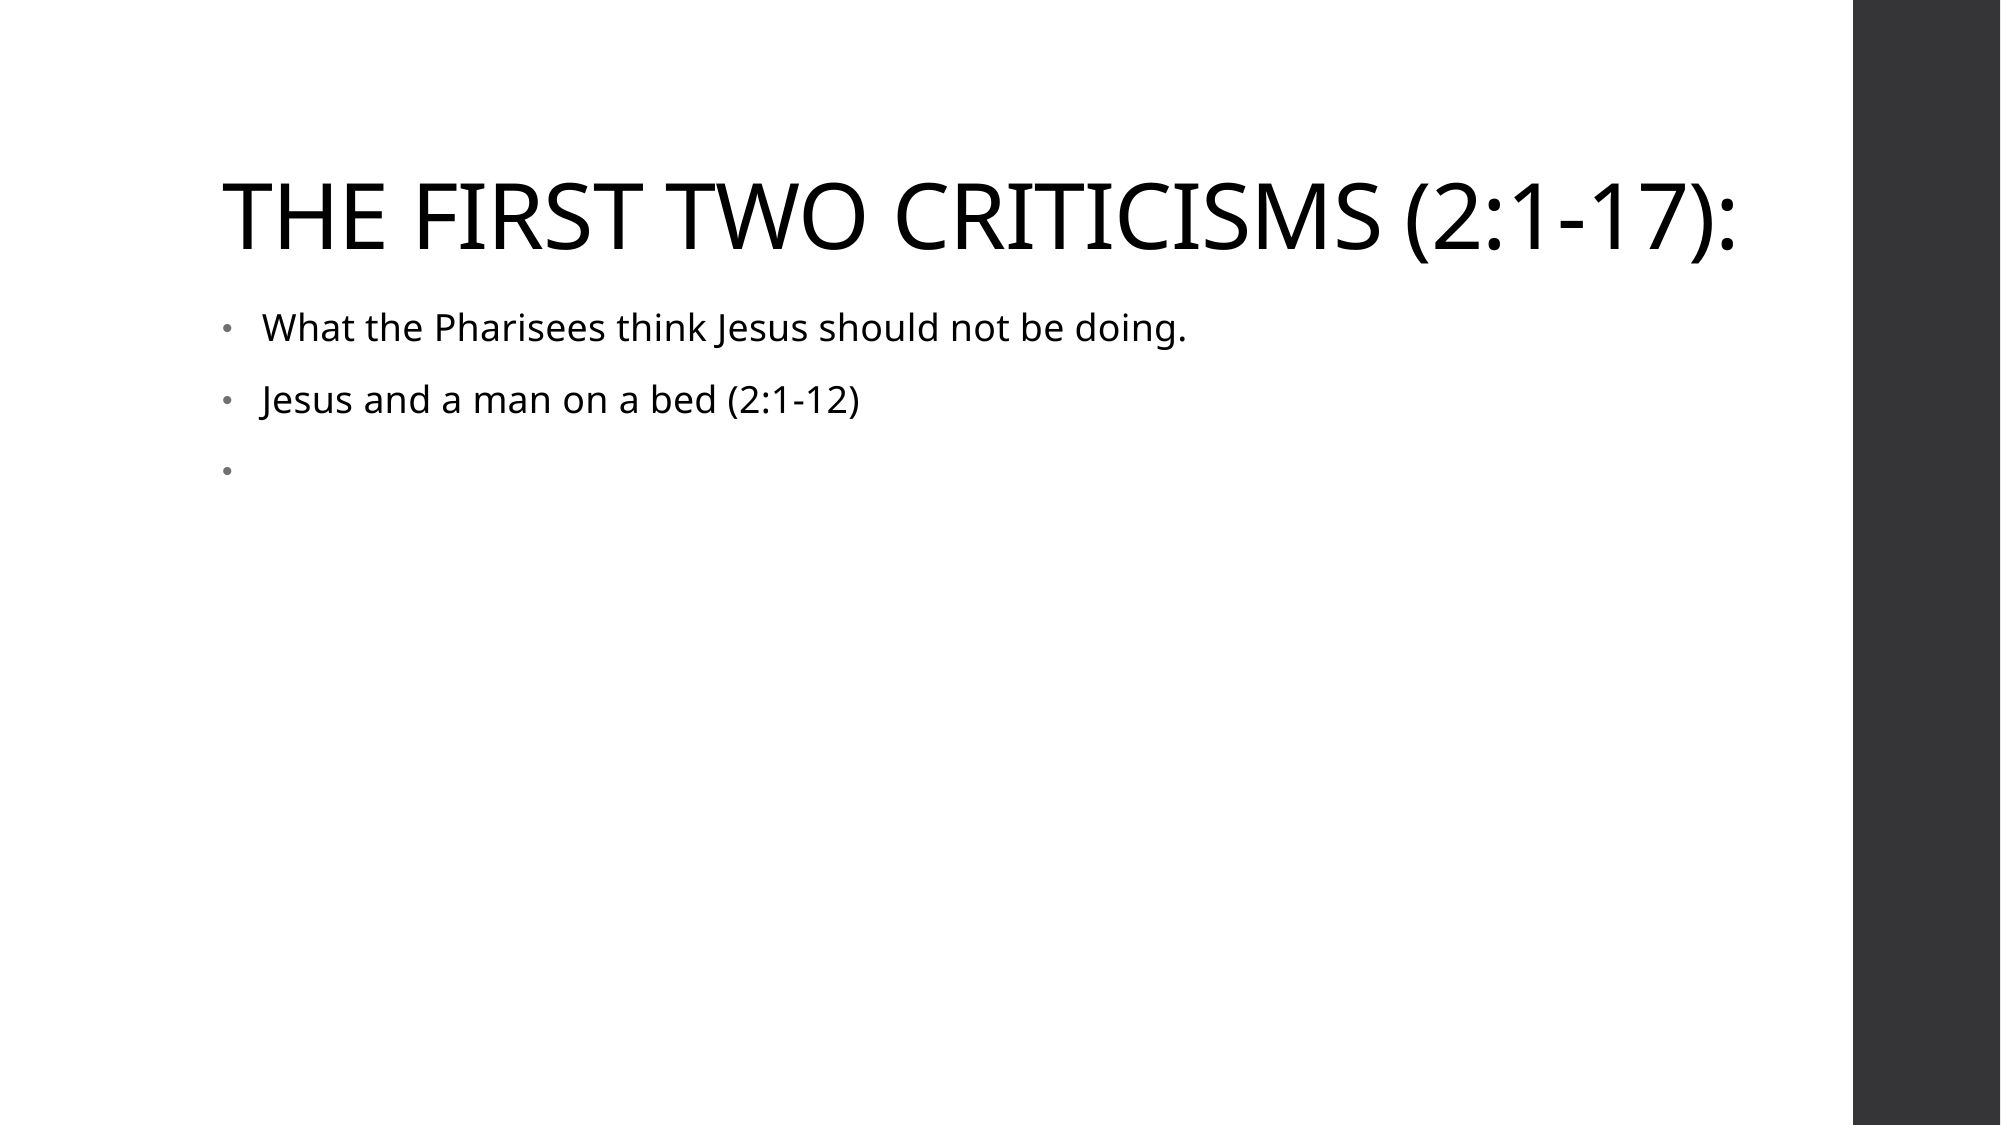

# THE FIRST TWO CRITICISMS (2:1-17):
 What the Pharisees think Jesus should not be doing.
 Jesus and a man on a bed (2:1-12)